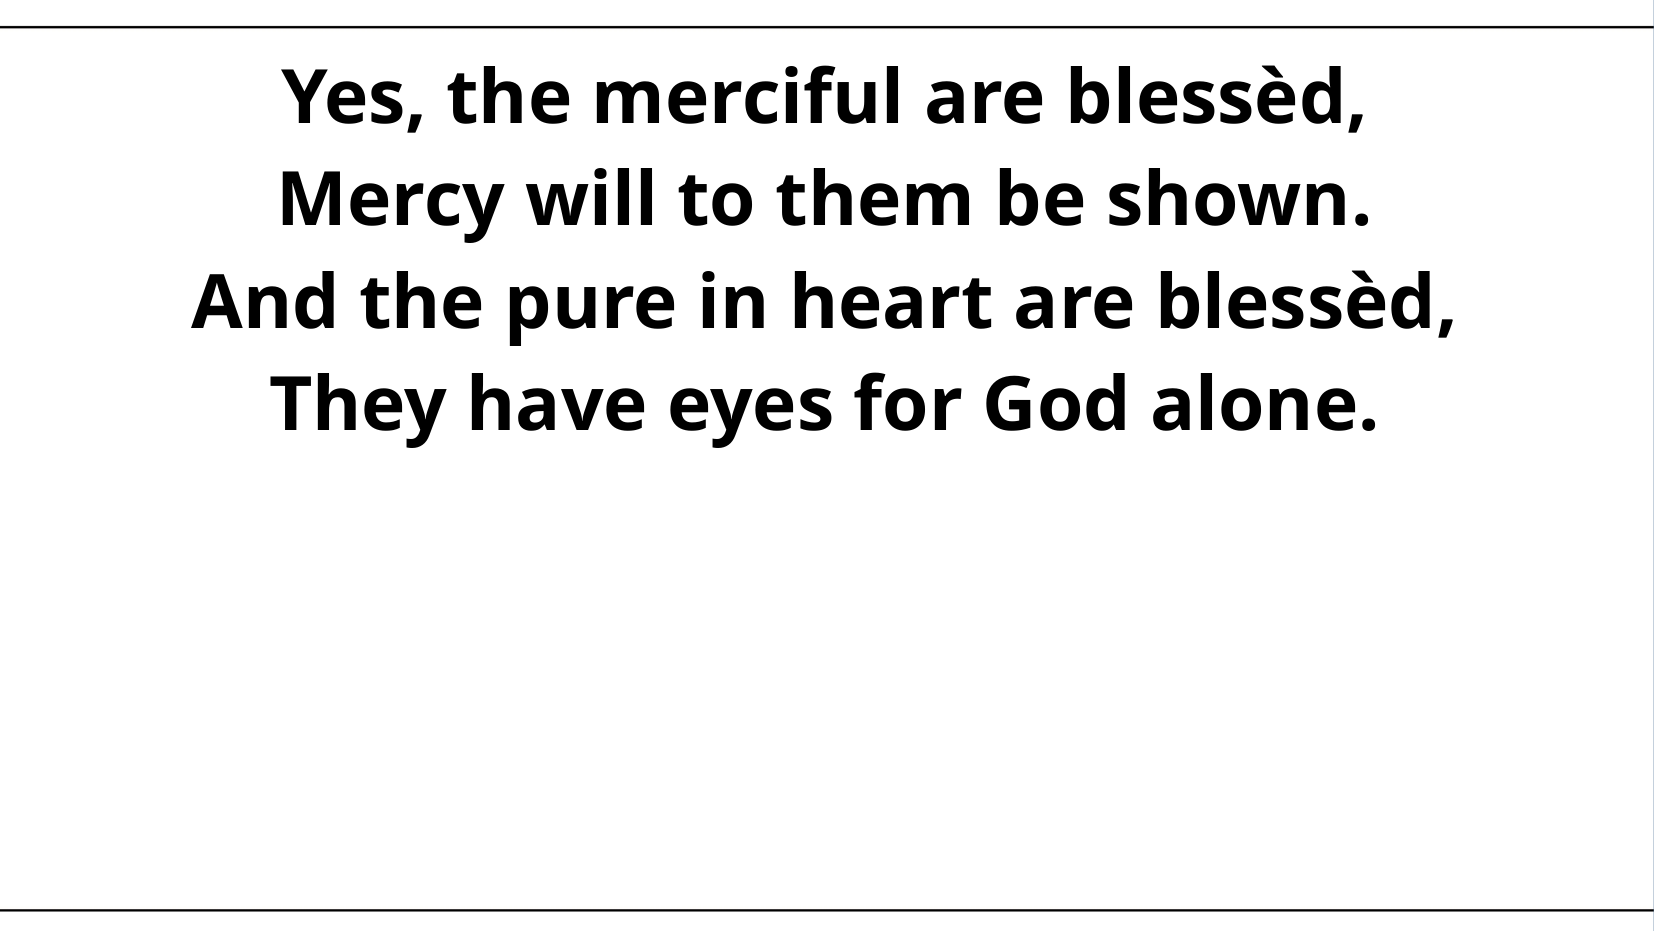

Yes, the merciful are blessèd,
Mercy will to them be shown.
And the pure in heart are blessèd,
They have eyes for God alone.